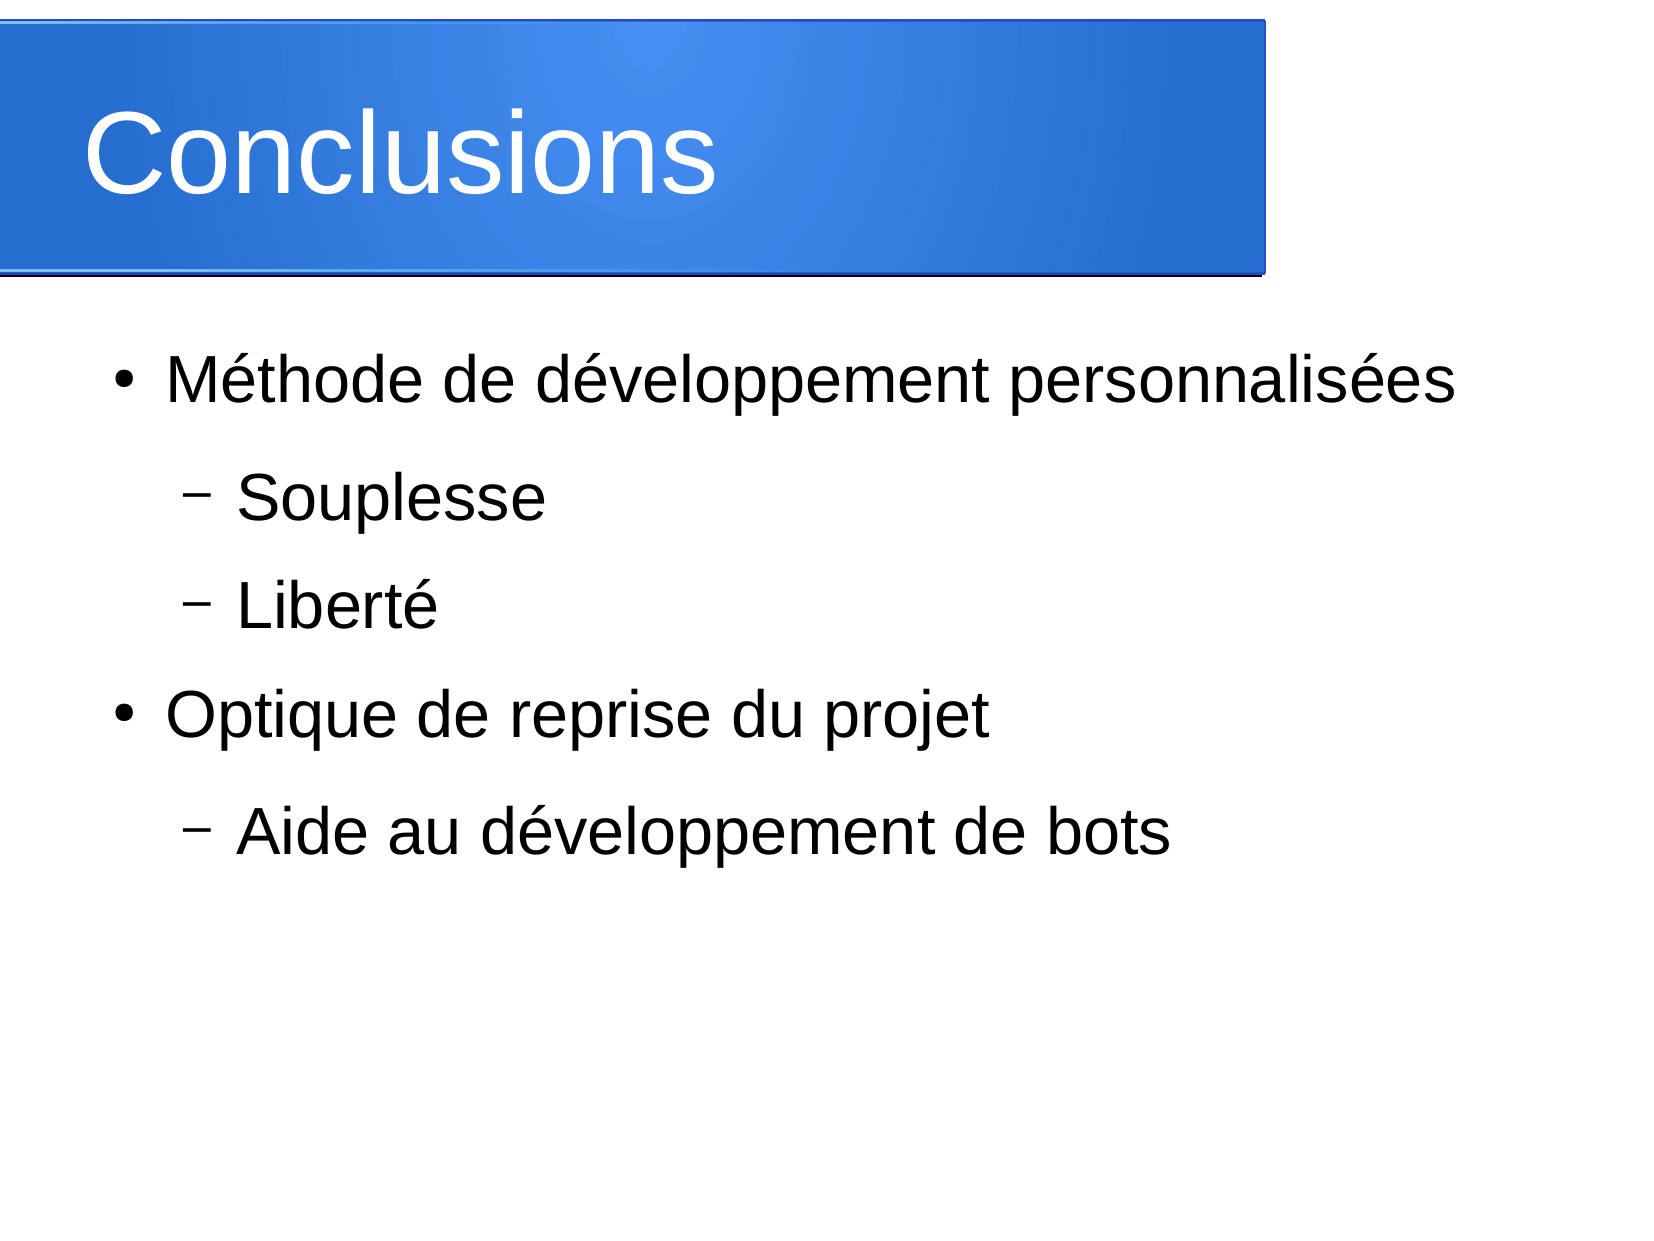

# Conclusions
Méthode de développement personnalisées
Souplesse
Liberté
Optique de reprise du projet
Aide au développement de bots